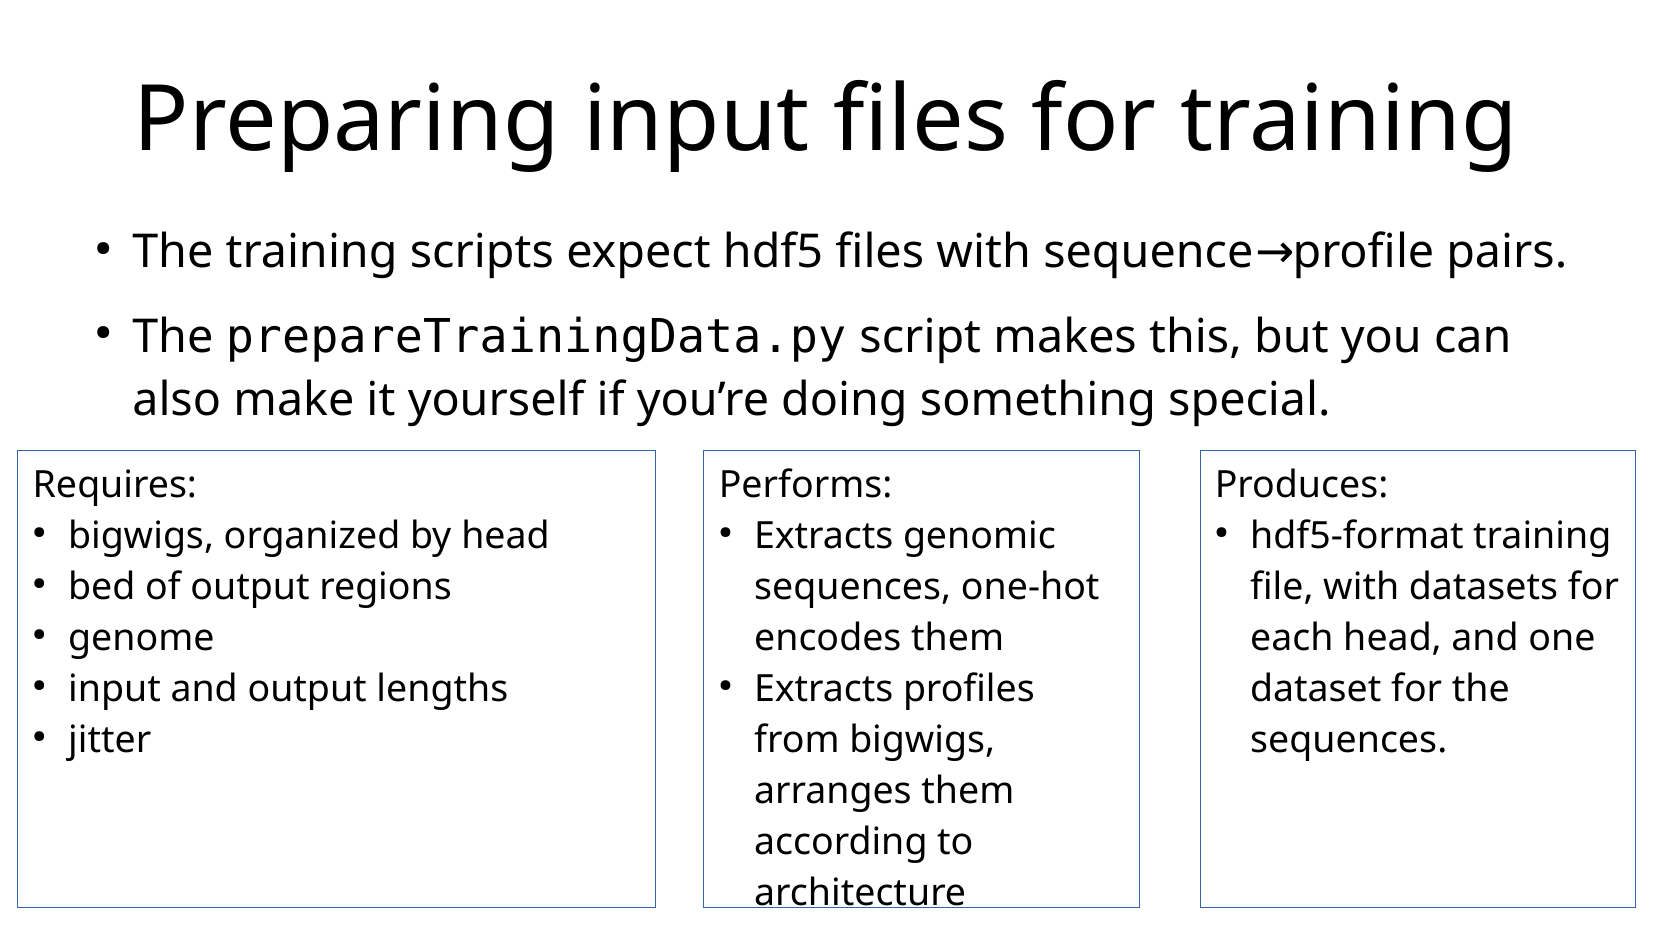

# Preparing input files for training
The training scripts expect hdf5 files with sequence→profile pairs.
The prepareTrainingData.py script makes this, but you can also make it yourself if you’re doing something special.
Requires:
bigwigs, organized by head
bed of output regions
genome
input and output lengths
jitter
Performs:
Extracts genomic sequences, one-hot encodes them
Extracts profiles from bigwigs, arranges them according to architecture
Produces:
hdf5-format training file, with datasets for each head, and one dataset for the sequences.